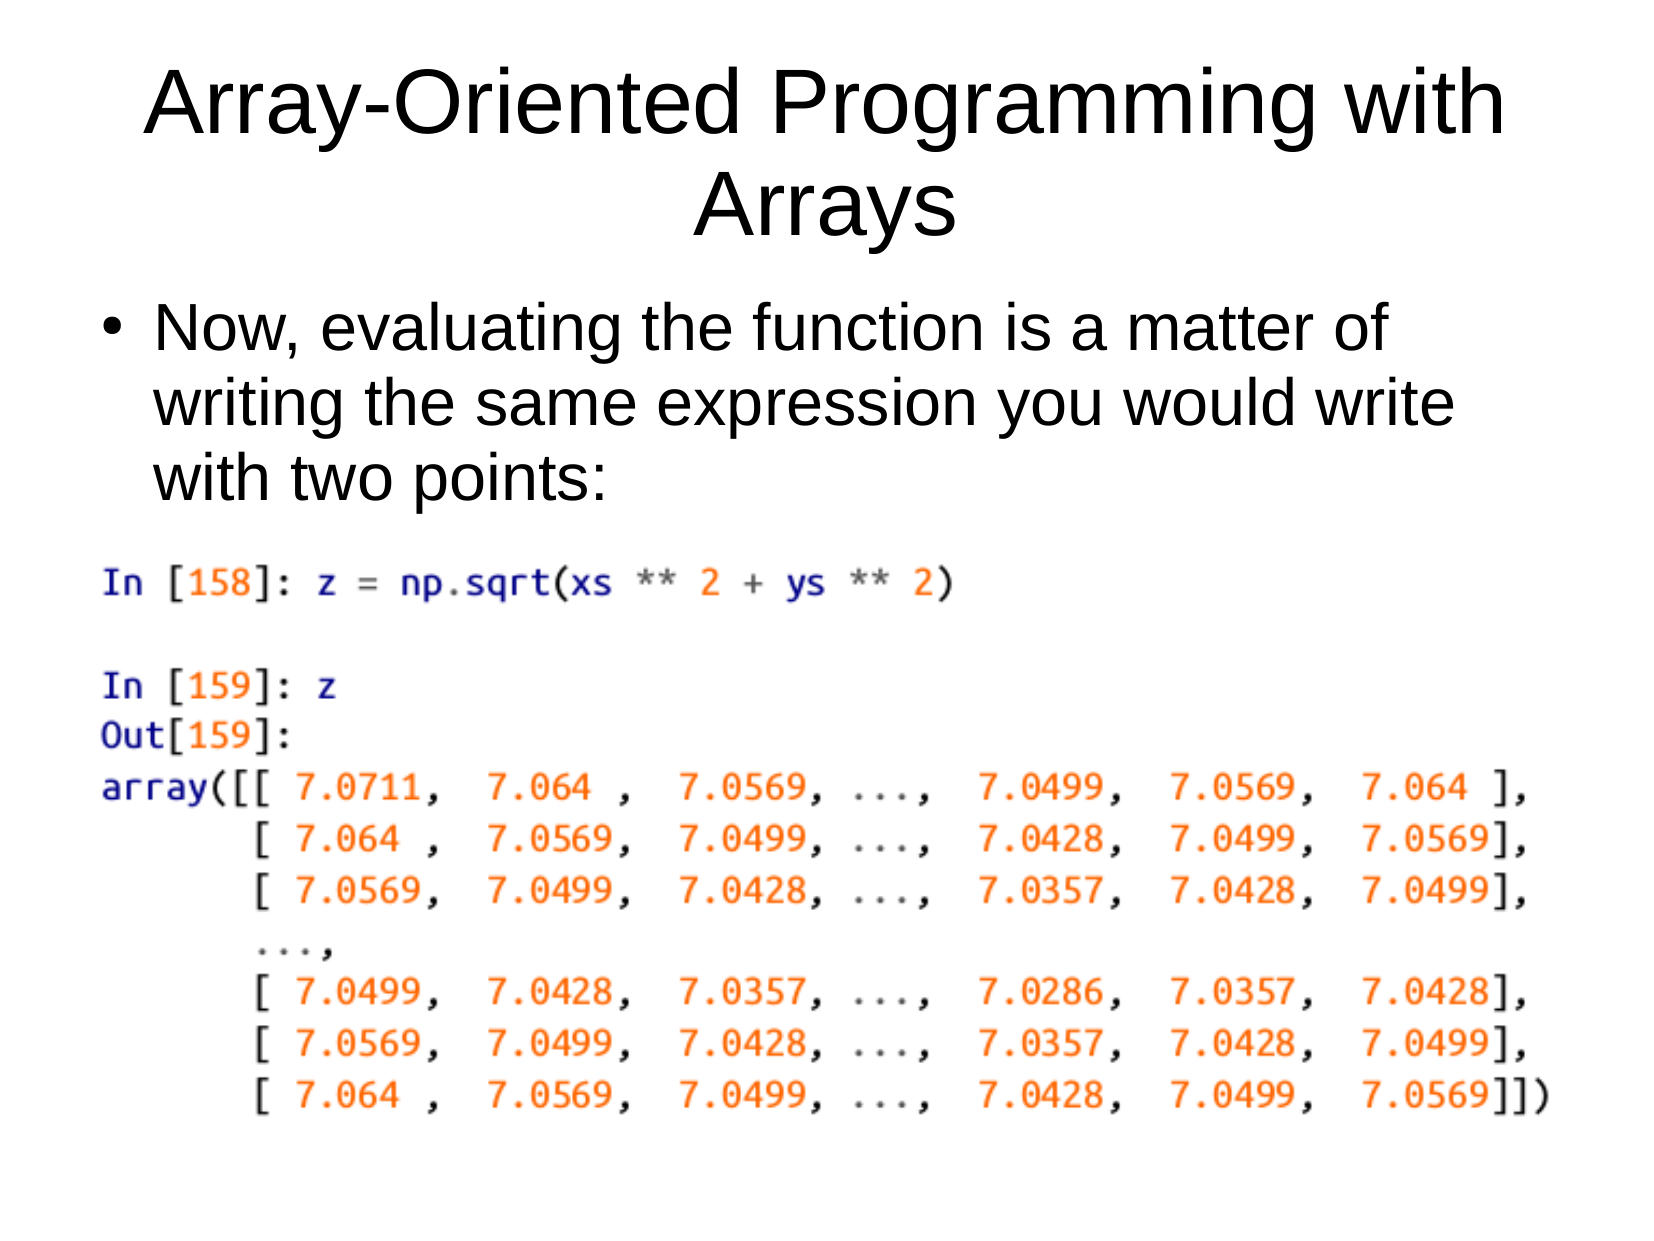

# Array-Oriented Programming with Arrays
Now, evaluating the function is a matter of writing the same expression you would write with two points: